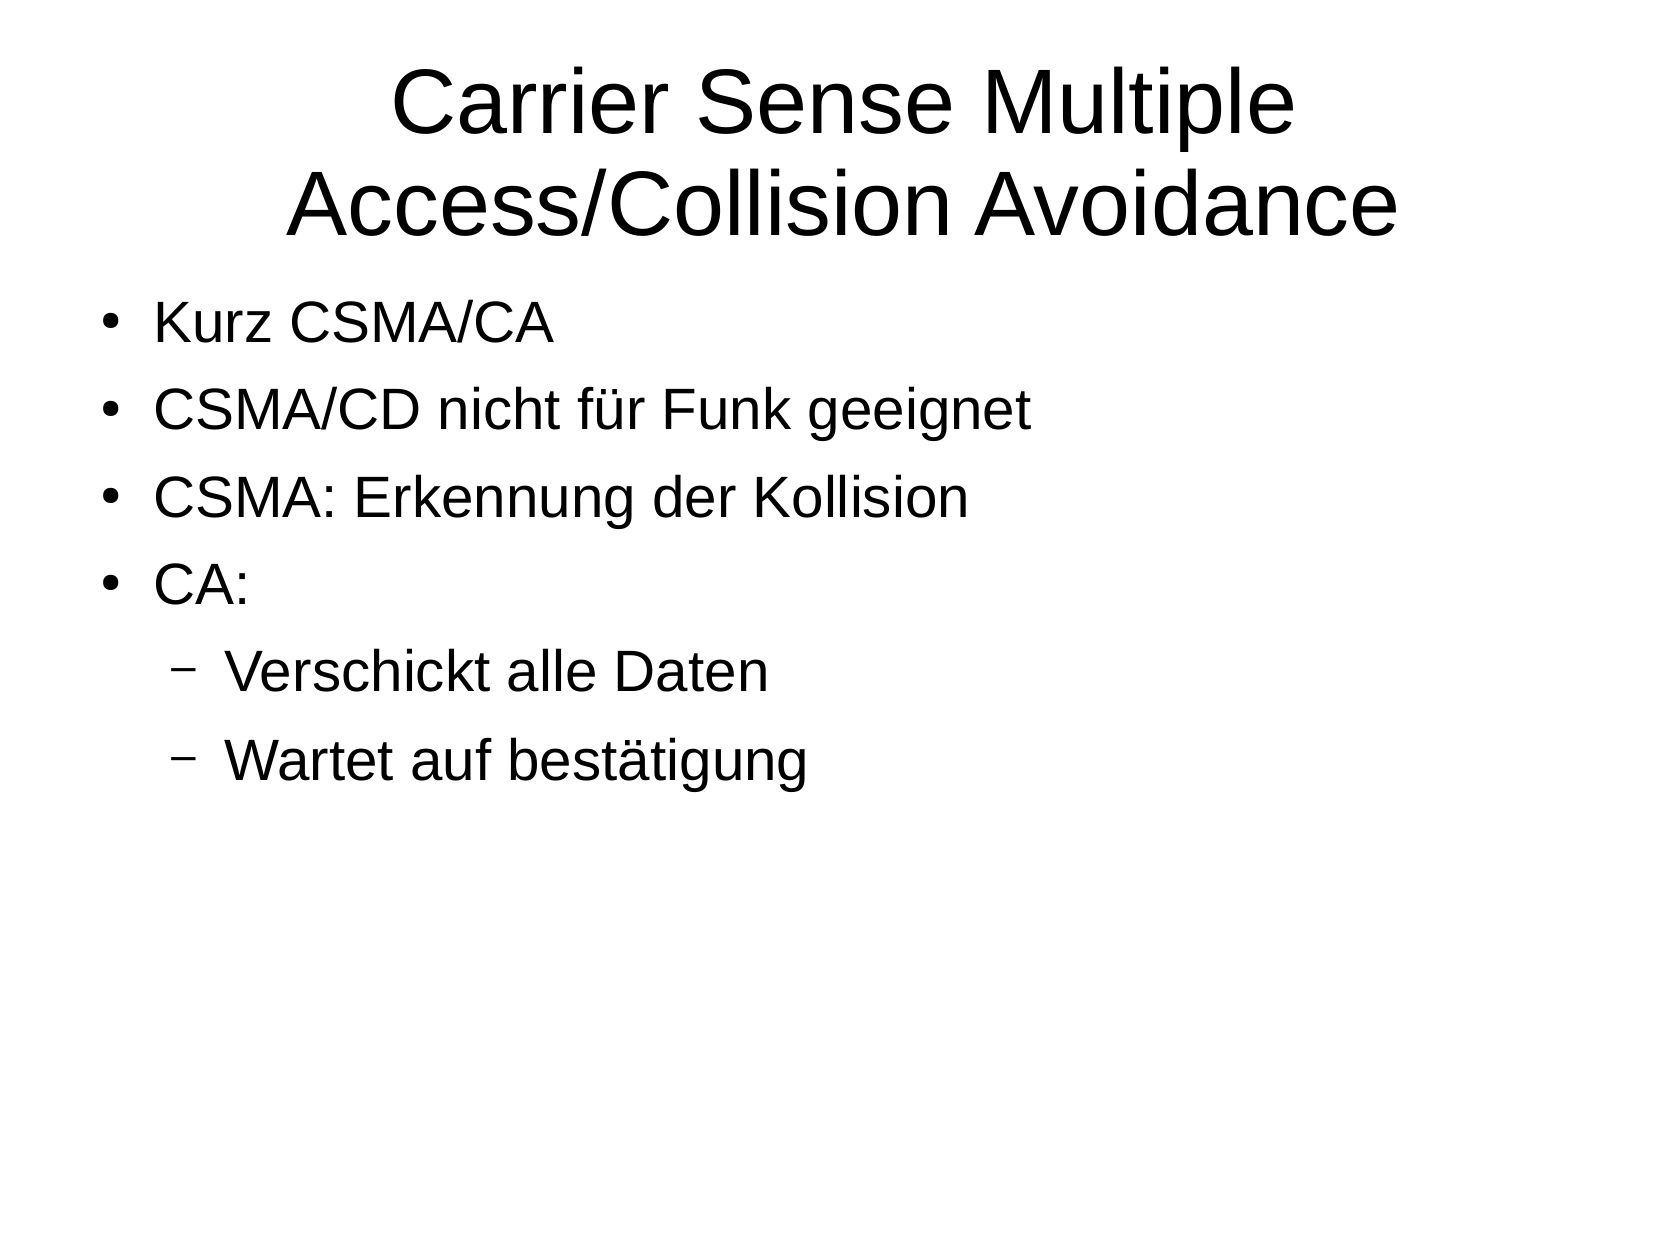

# Carrier Sense Multiple Access/Collision Avoidance
Kurz CSMA/CA
CSMA/CD nicht für Funk geeignet
CSMA: Erkennung der Kollision
CA:
Verschickt alle Daten
Wartet auf bestätigung